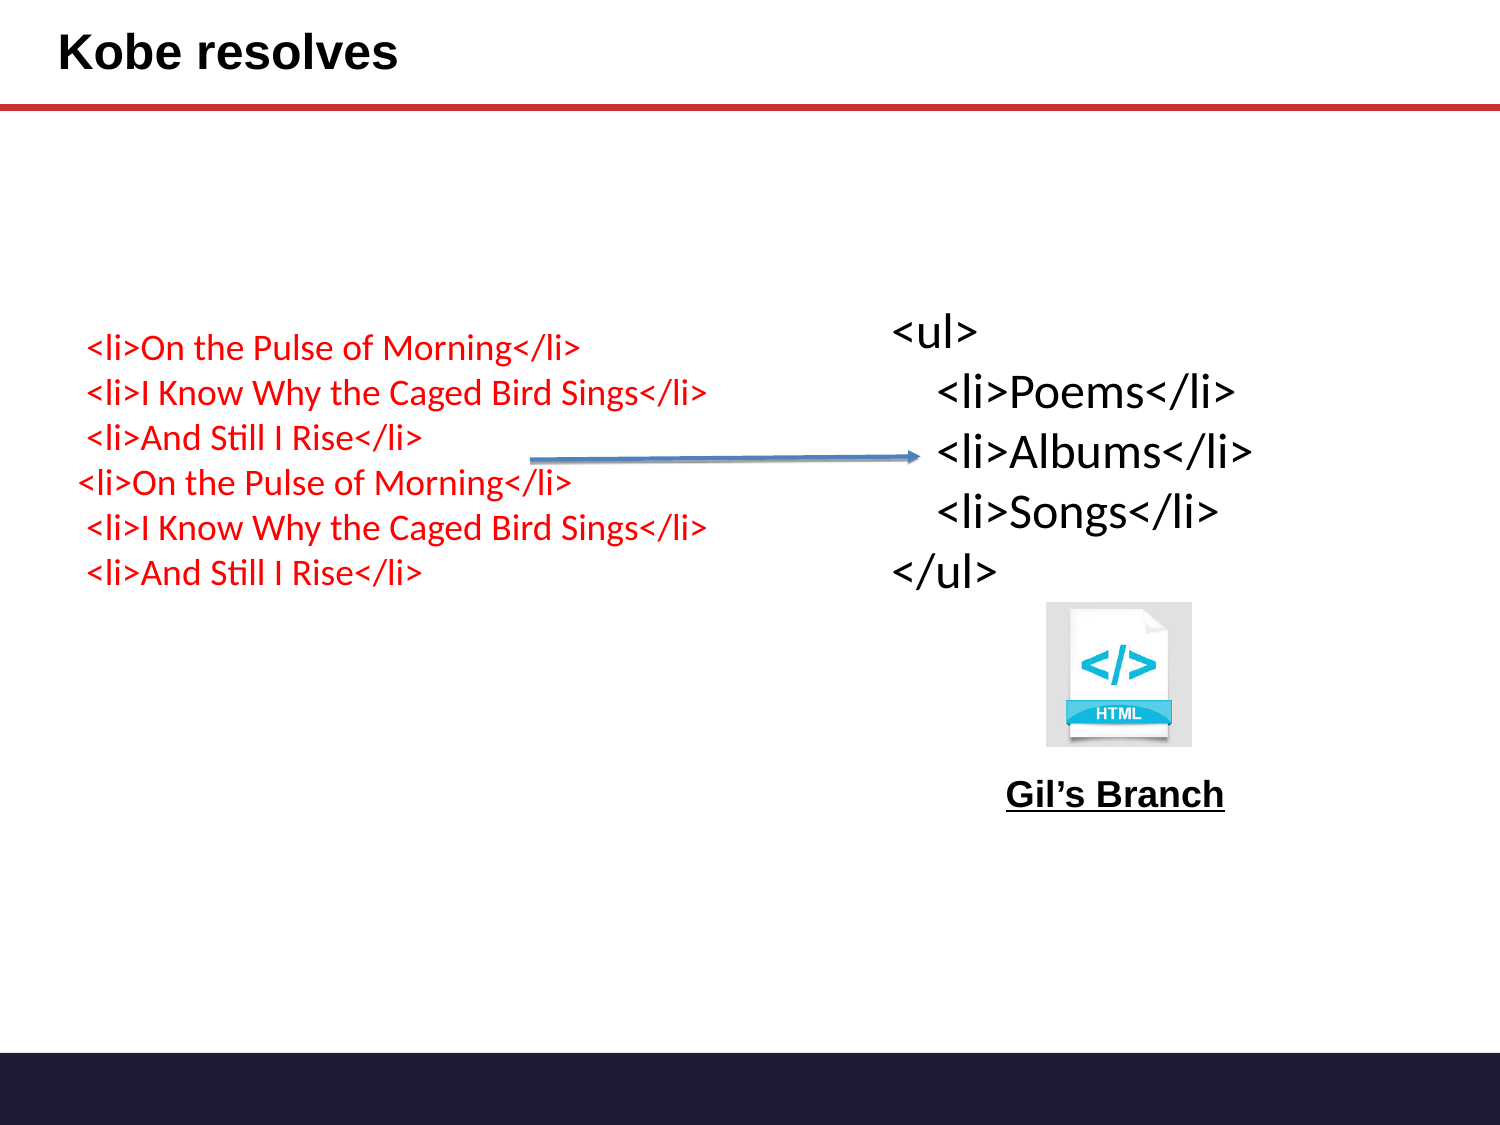

# Kobe resolves
<ul>
 <li>Poems</li>
 <li>Albums</li>
 <li>Songs</li>
</ul>
 <li>On the Pulse of Morning</li>
 <li>I Know Why the Caged Bird Sings</li>
 <li>And Still I Rise</li>
<li>On the Pulse of Morning</li>
 <li>I Know Why the Caged Bird Sings</li>
 <li>And Still I Rise</li>
Gil’s Branch